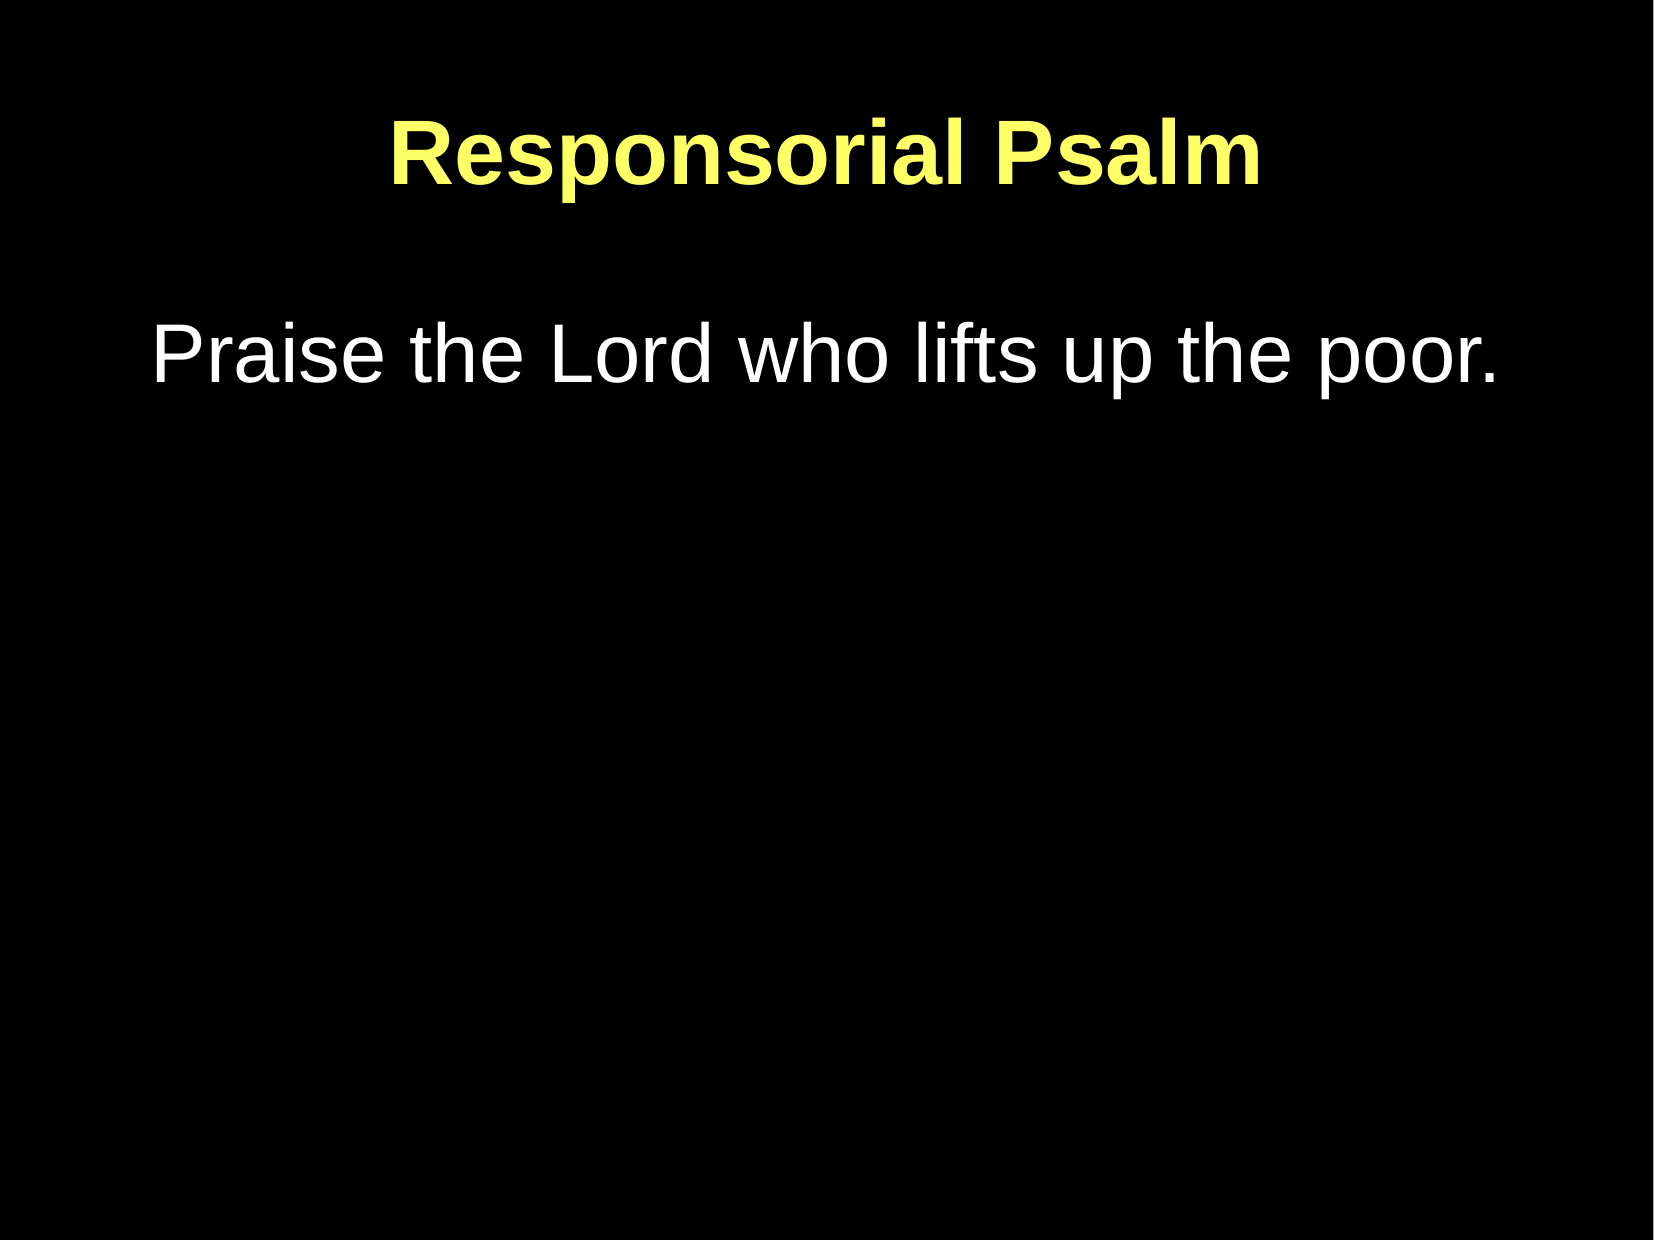

# Responsorial Psalm
Praise the Lord who lifts up the poor.